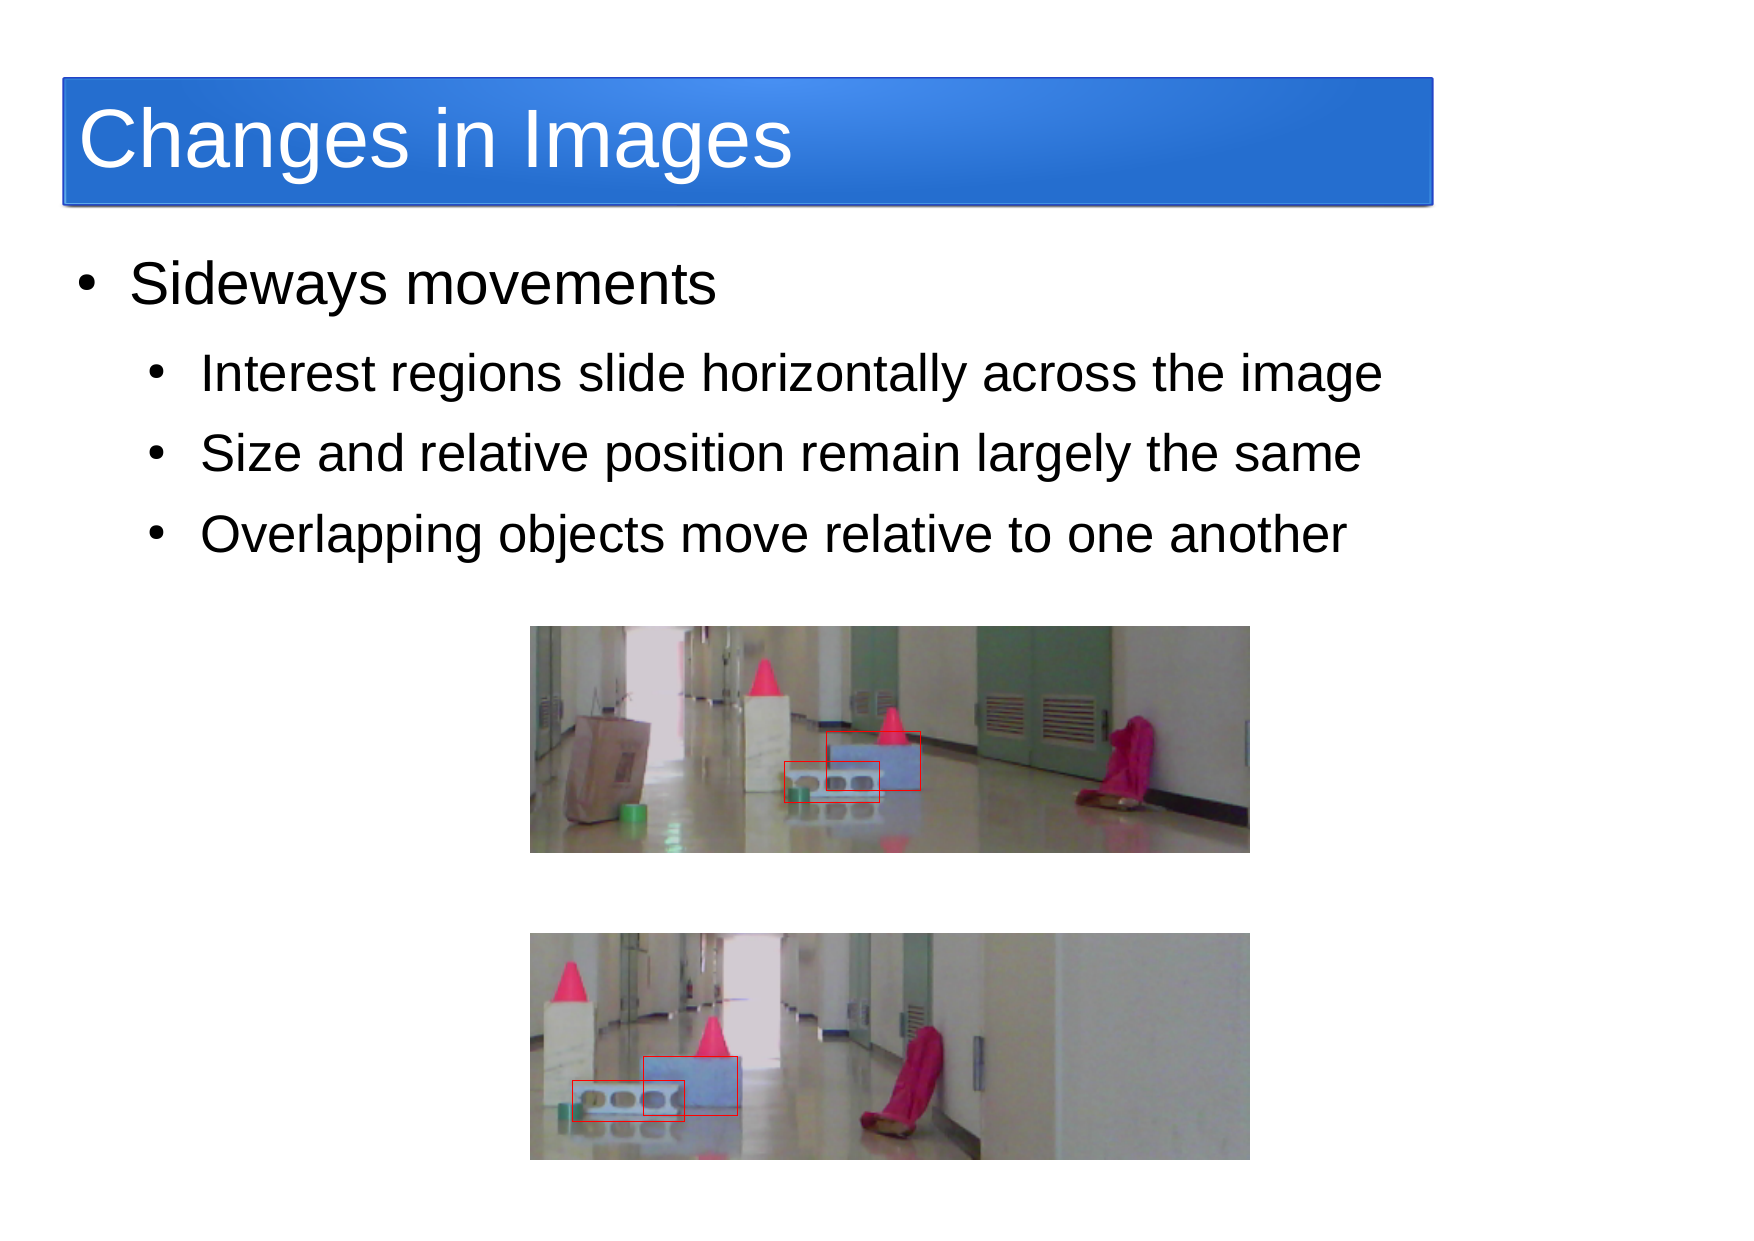

# Changes in Images
Sideways movements
Interest regions slide horizontally across the image
Size and relative position remain largely the same
Overlapping objects move relative to one another